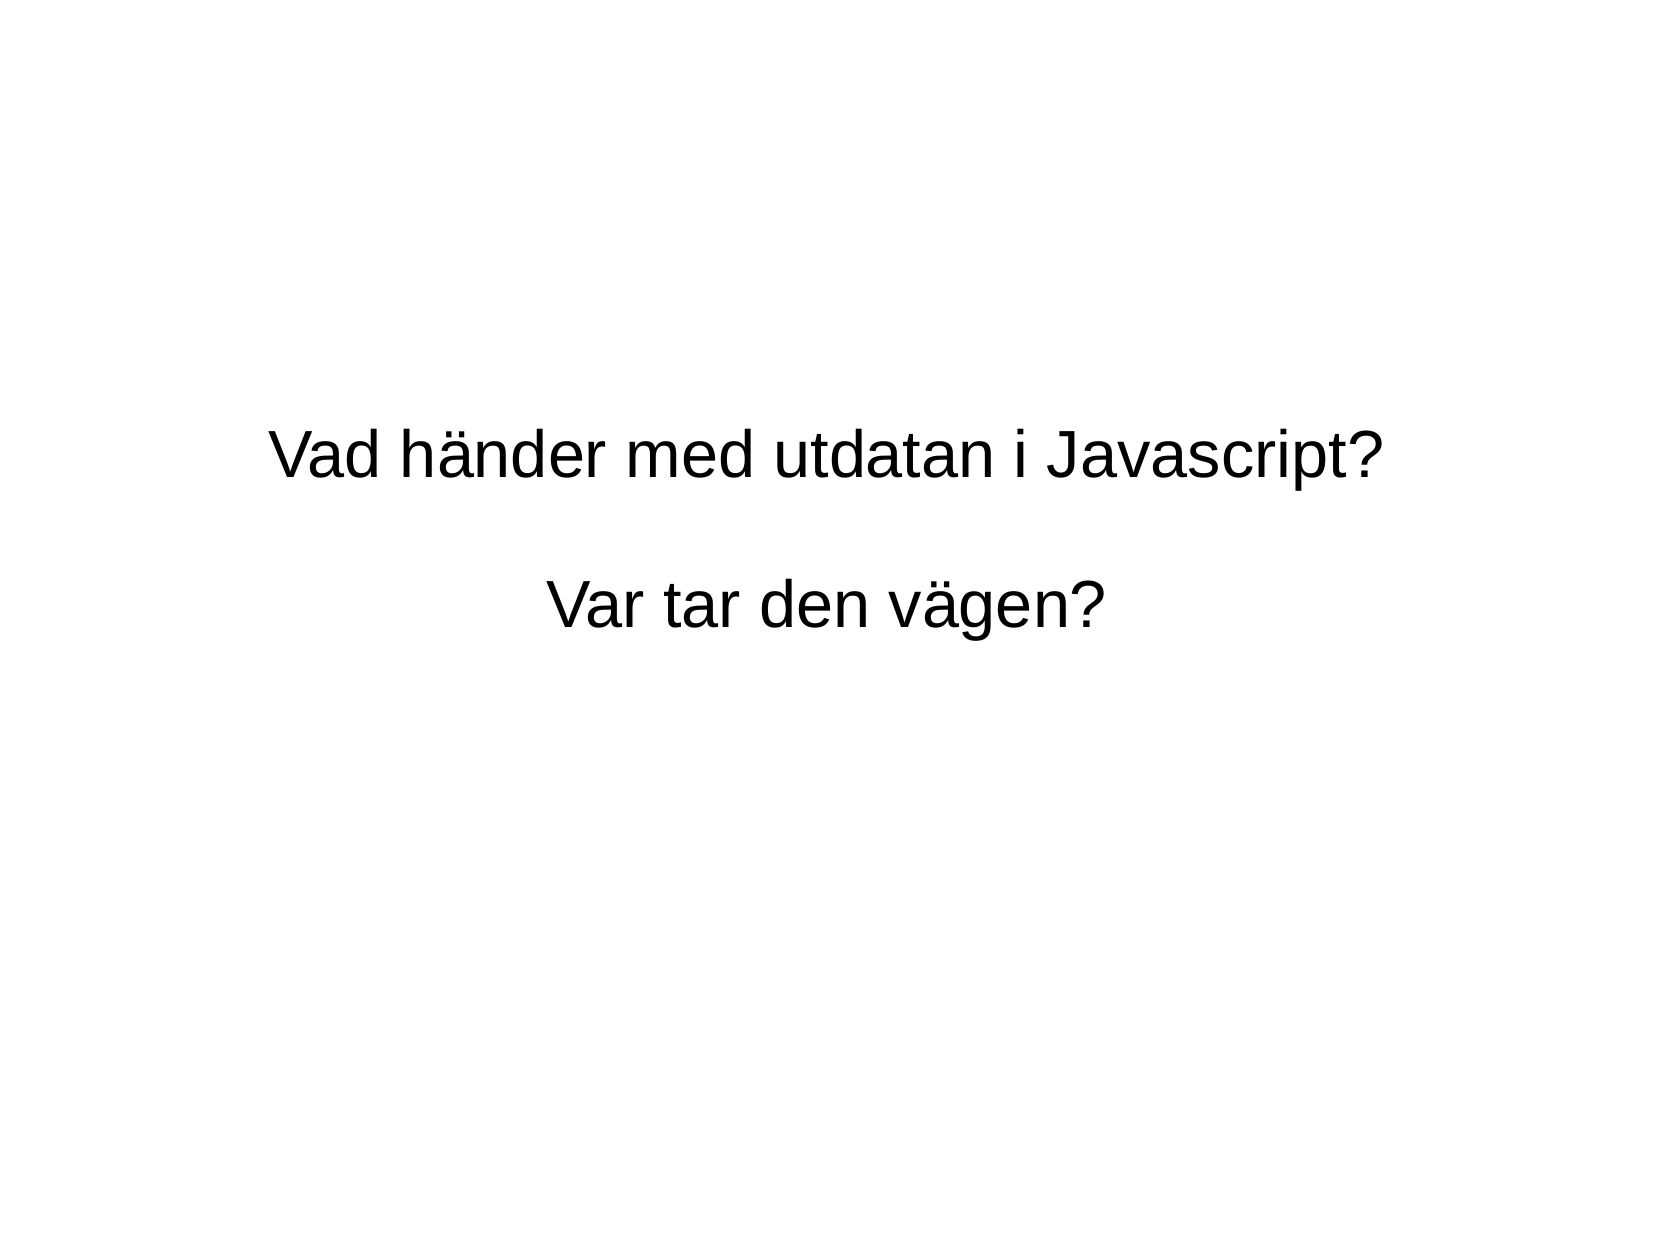

# Vad händer med utdatan i Javascript?
Var tar den vägen?